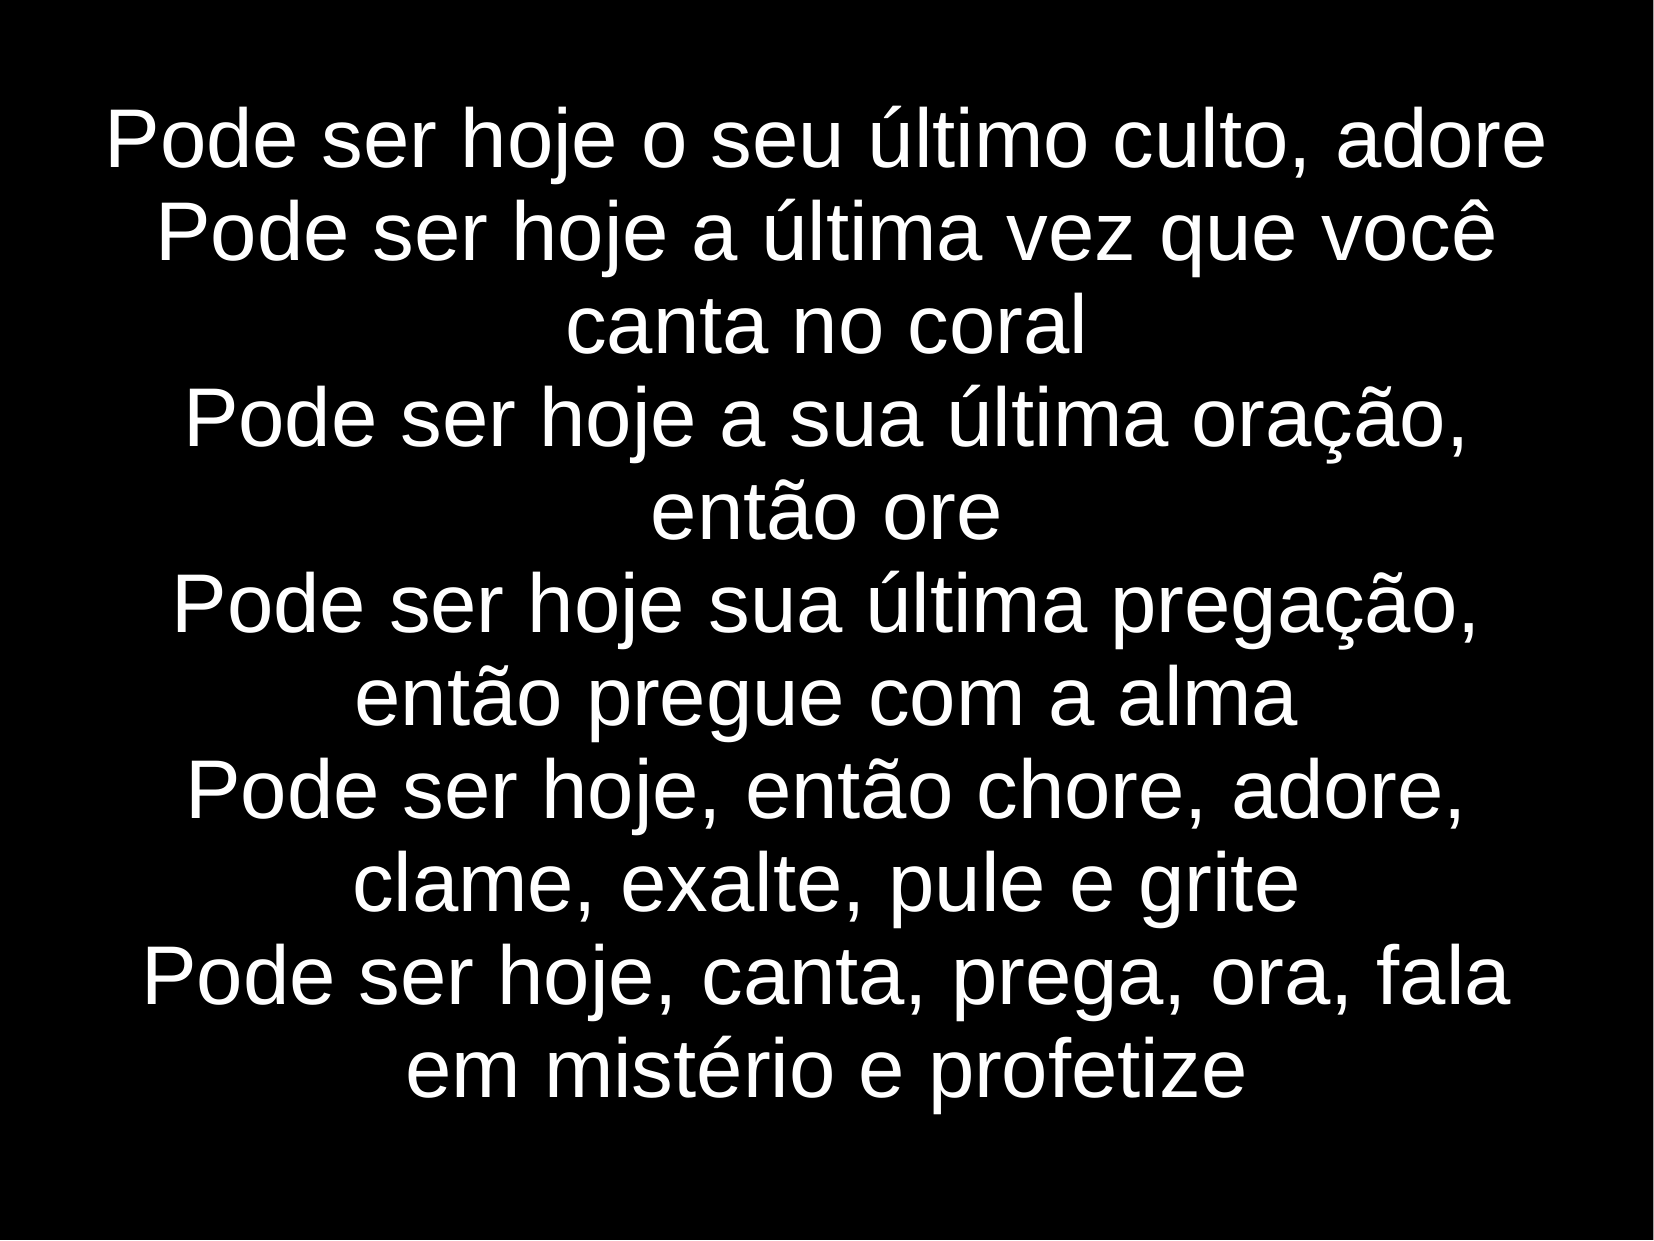

# Pode ser hoje o seu último culto, adore
Pode ser hoje a última vez que você canta no coral
Pode ser hoje a sua última oração, então ore
Pode ser hoje sua última pregação, então pregue com a alma
Pode ser hoje, então chore, adore, clame, exalte, pule e grite
Pode ser hoje, canta, prega, ora, fala em mistério e profetize